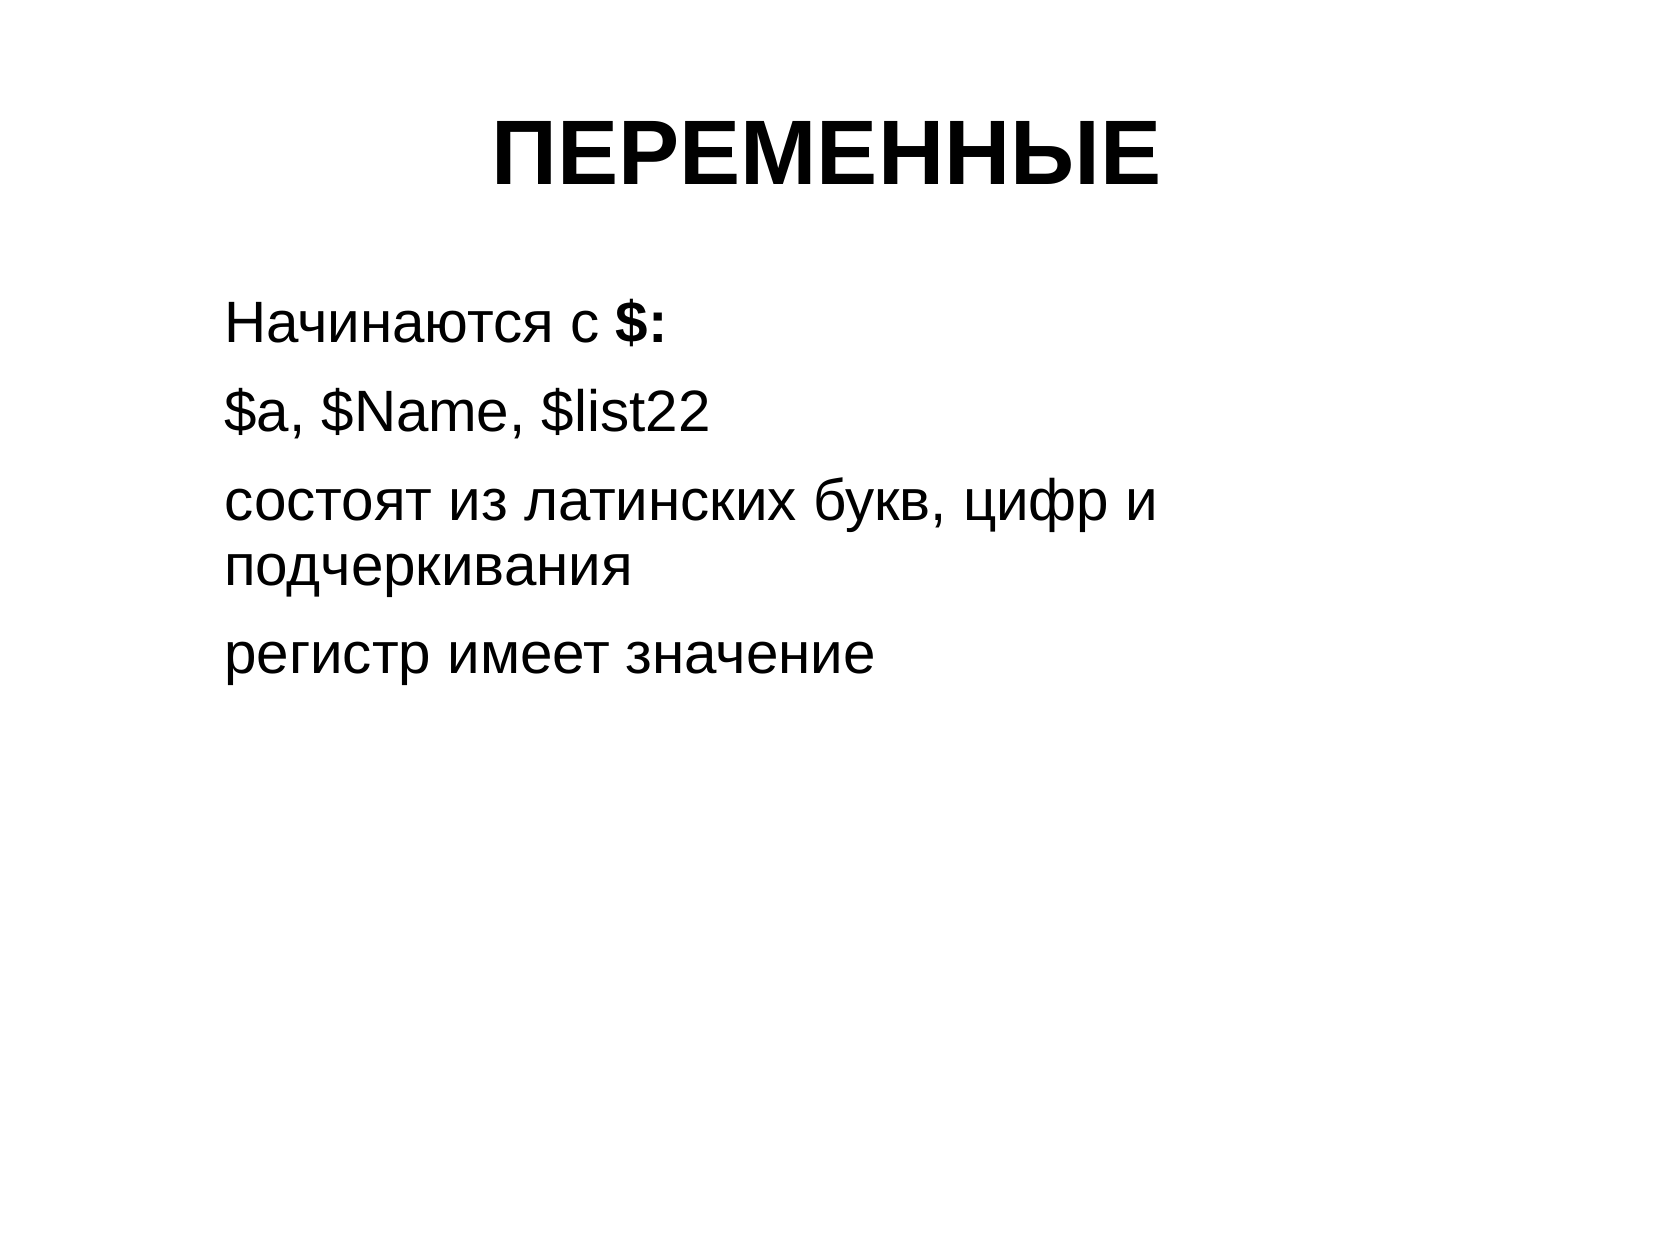

# ПЕРЕМЕННЫЕ
Начинаются с $:
$a, $Name, $list22
состоят из латинских букв, цифр и подчеркивания
регистр имеет значение